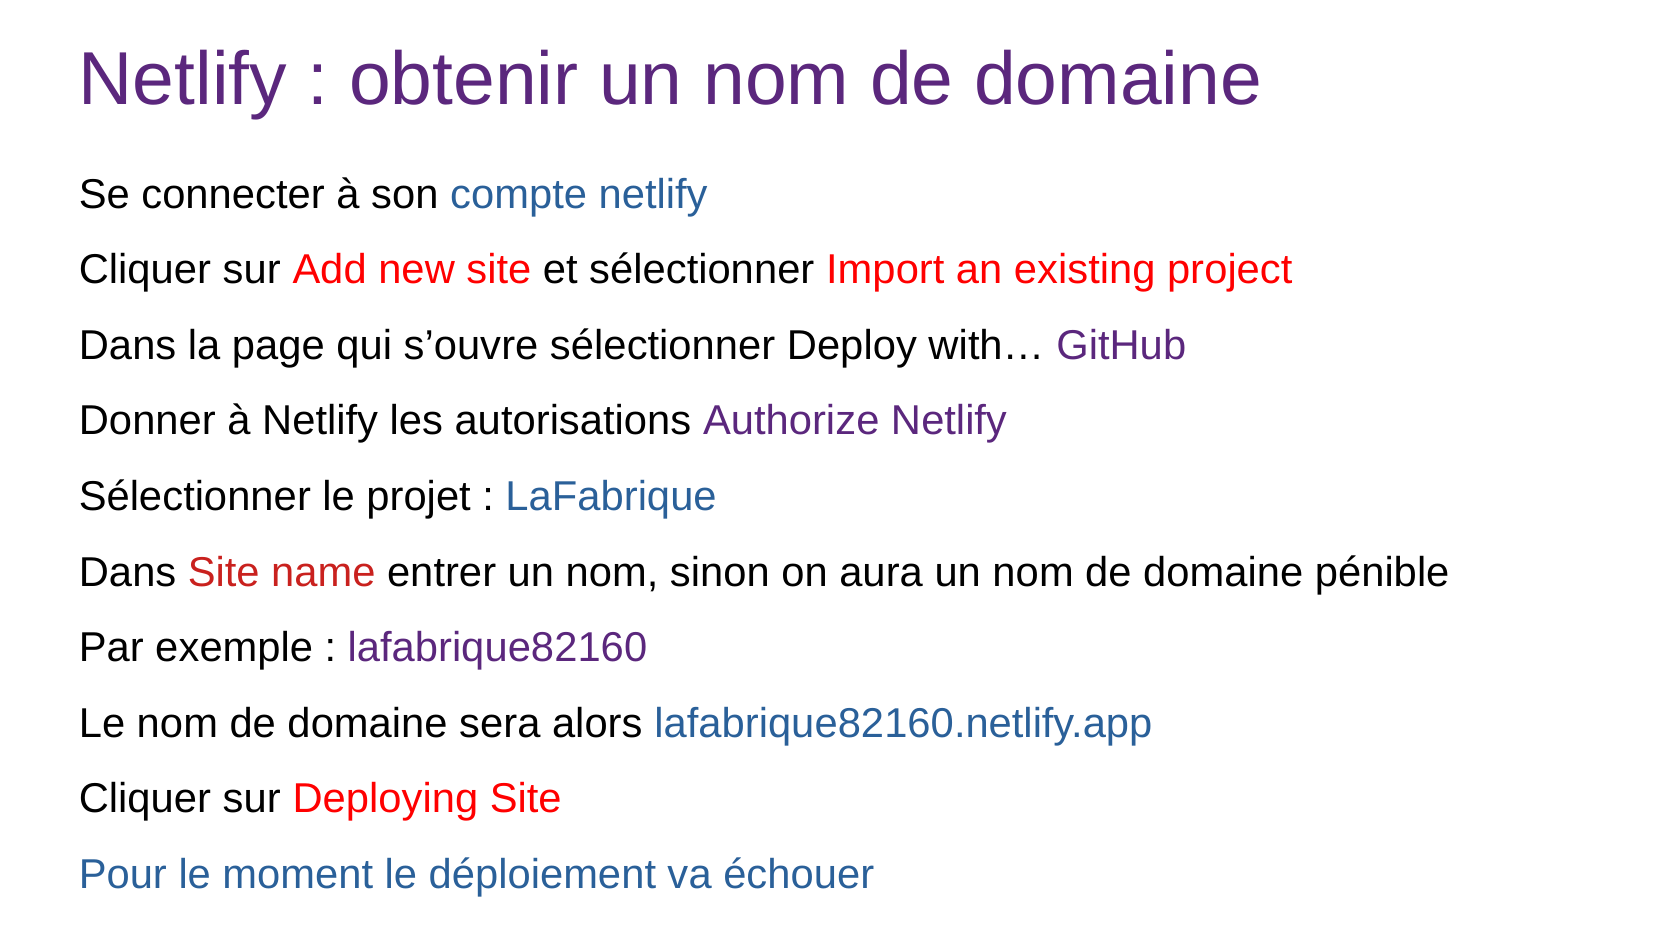

# Netlify : obtenir un nom de domaine
Se connecter à son compte netlify
Cliquer sur Add new site et sélectionner Import an existing project
Dans la page qui s’ouvre sélectionner Deploy with… GitHub
Donner à Netlify les autorisations Authorize Netlify
Sélectionner le projet : LaFabrique
Dans Site name entrer un nom, sinon on aura un nom de domaine pénible
Par exemple : lafabrique82160
Le nom de domaine sera alors lafabrique82160.netlify.app
Cliquer sur Deploying Site
Pour le moment le déploiement va échouer